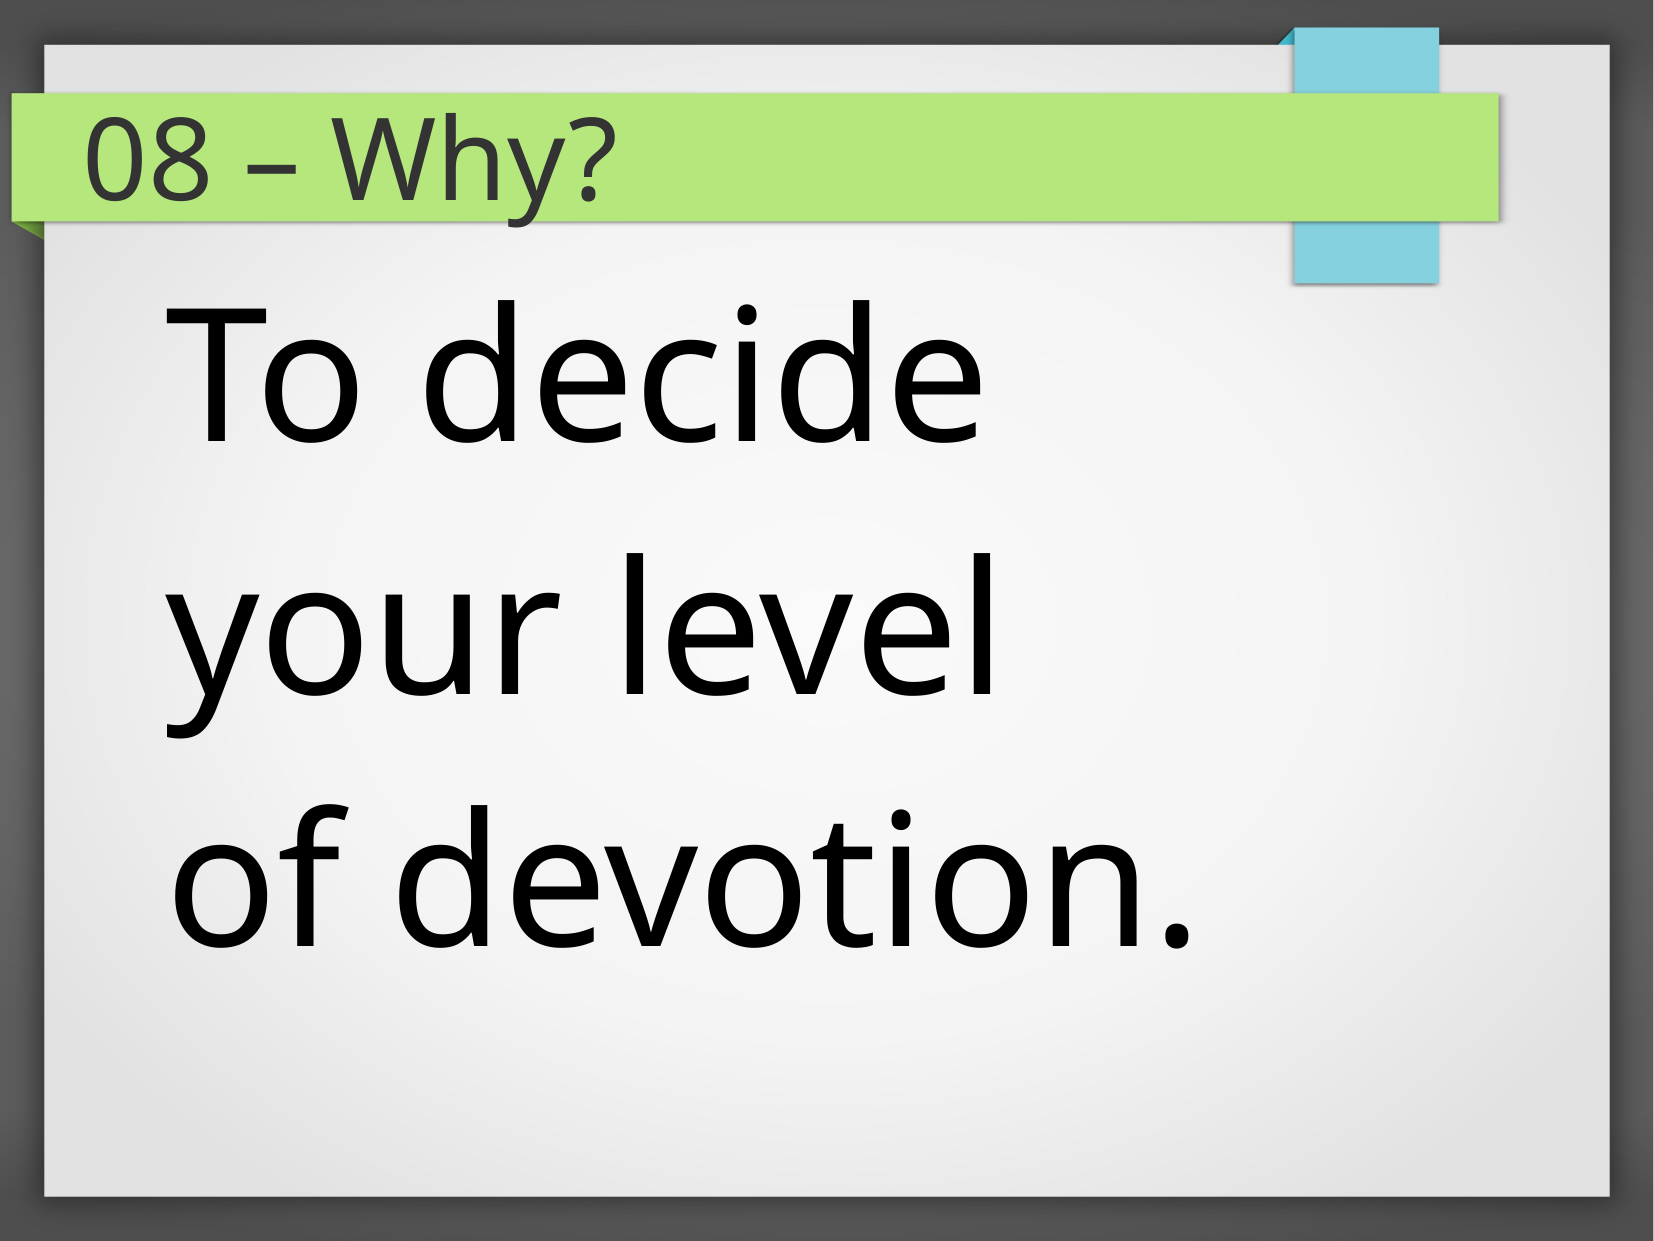

# 08 – Why?
To decide
your level
of devotion.